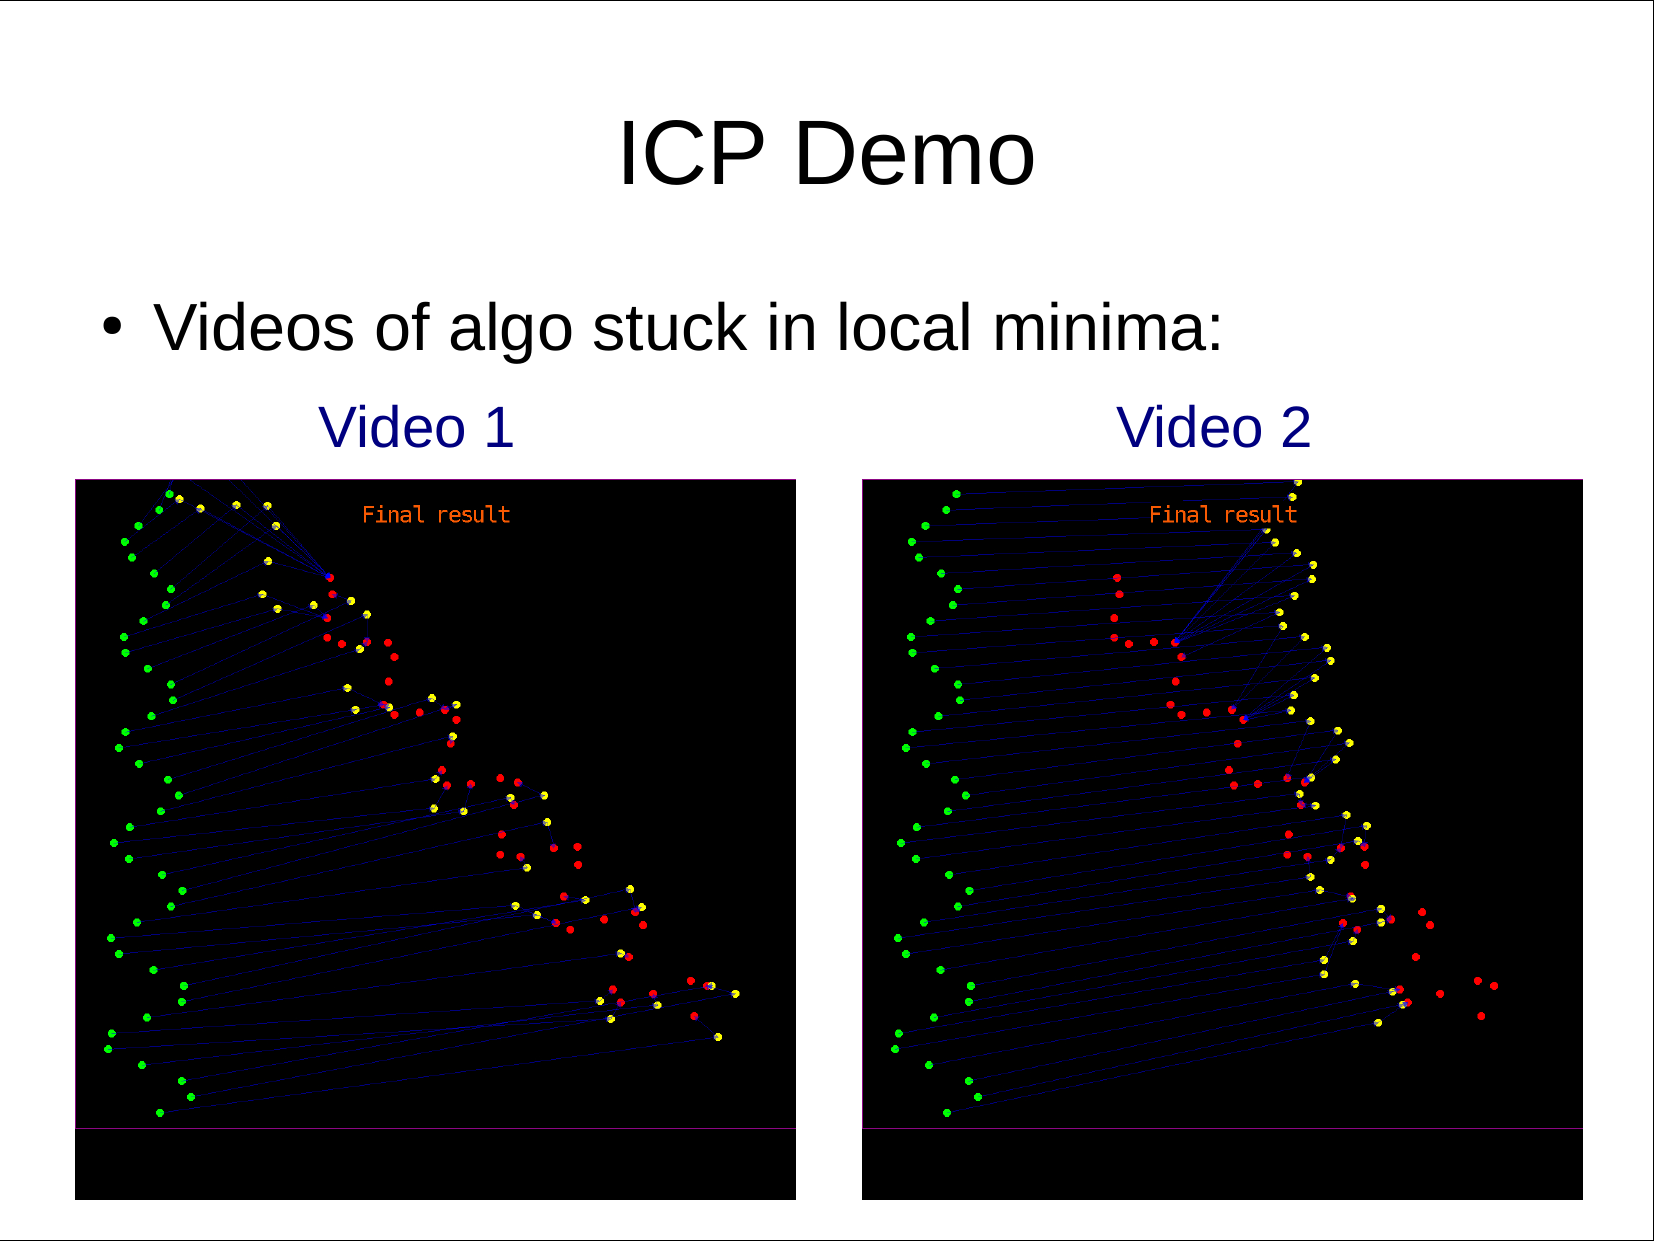

# ICP Demo
Videos of algo stuck in local minima:
Video 1									Video 2